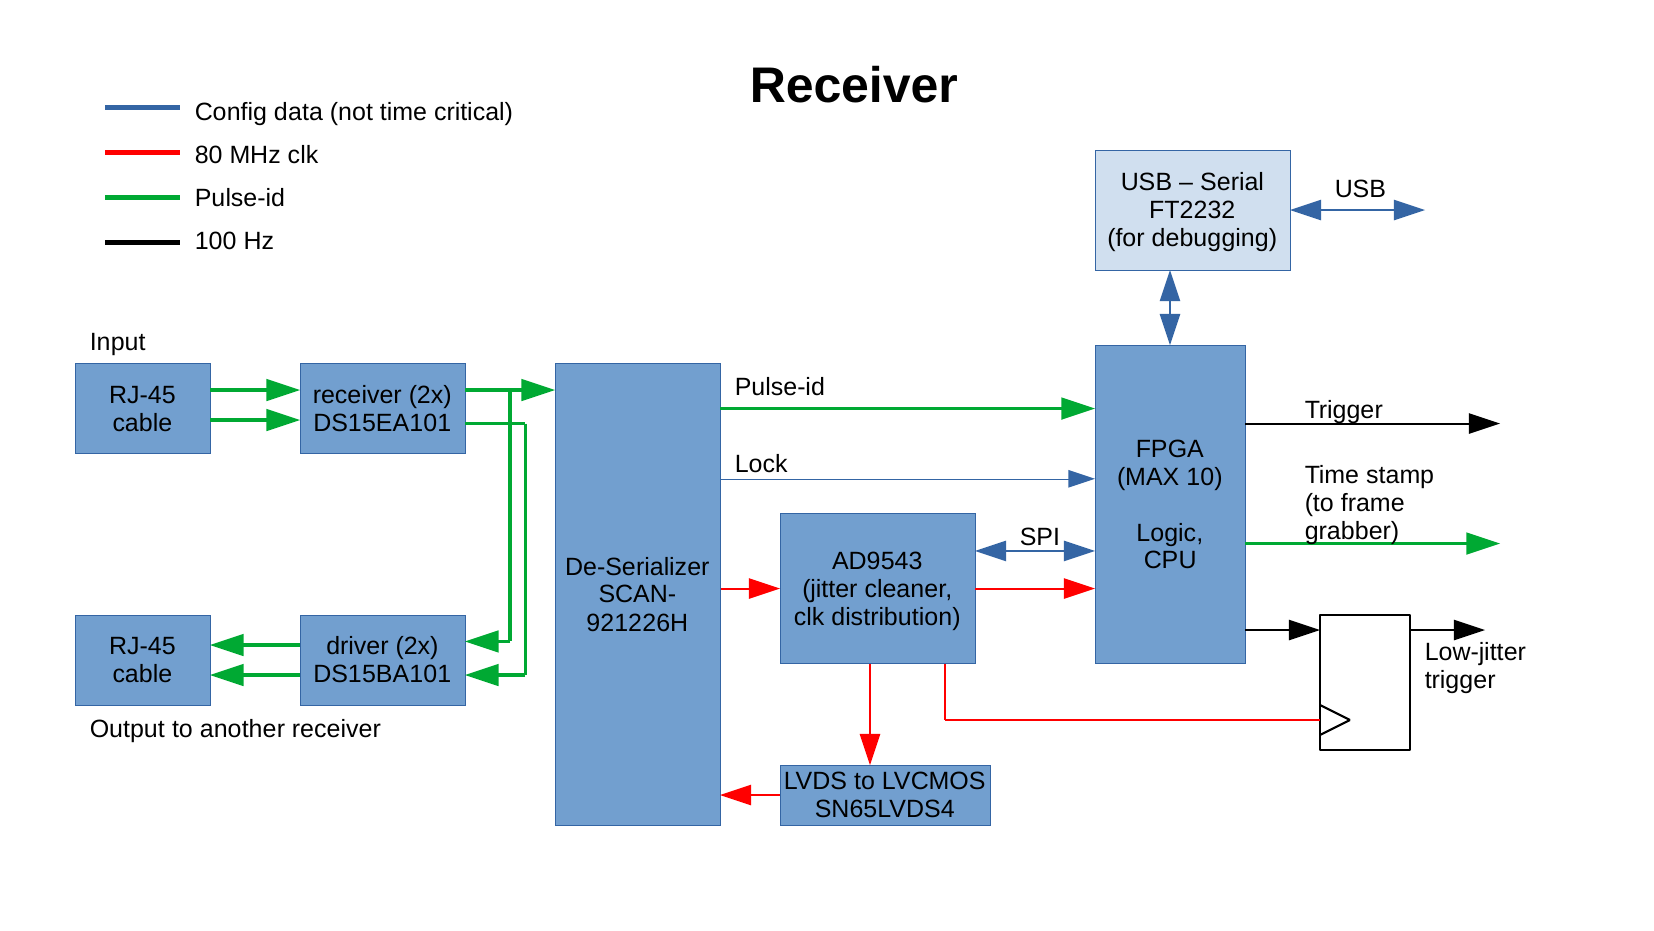

Receiver
Config data (not time critical)
80 MHz clk
Pulse-id
100 Hz
USB – Serial
FT2232
(for debugging)
USB
Input
FPGA
(MAX 10)
Logic,
CPU
RJ-45
cable
receiver (2x)
DS15EA101
De-Serializer
SCAN-
921226H
Pulse-id
Trigger
Lock
Time stamp
(to frame grabber)
AD9543
(jitter cleaner,
clk distribution)
SPI
RJ-45
cable
driver (2x)
DS15BA101
Low-jitter
trigger
Output to another receiver
LVDS to LVCMOS
SN65LVDS4